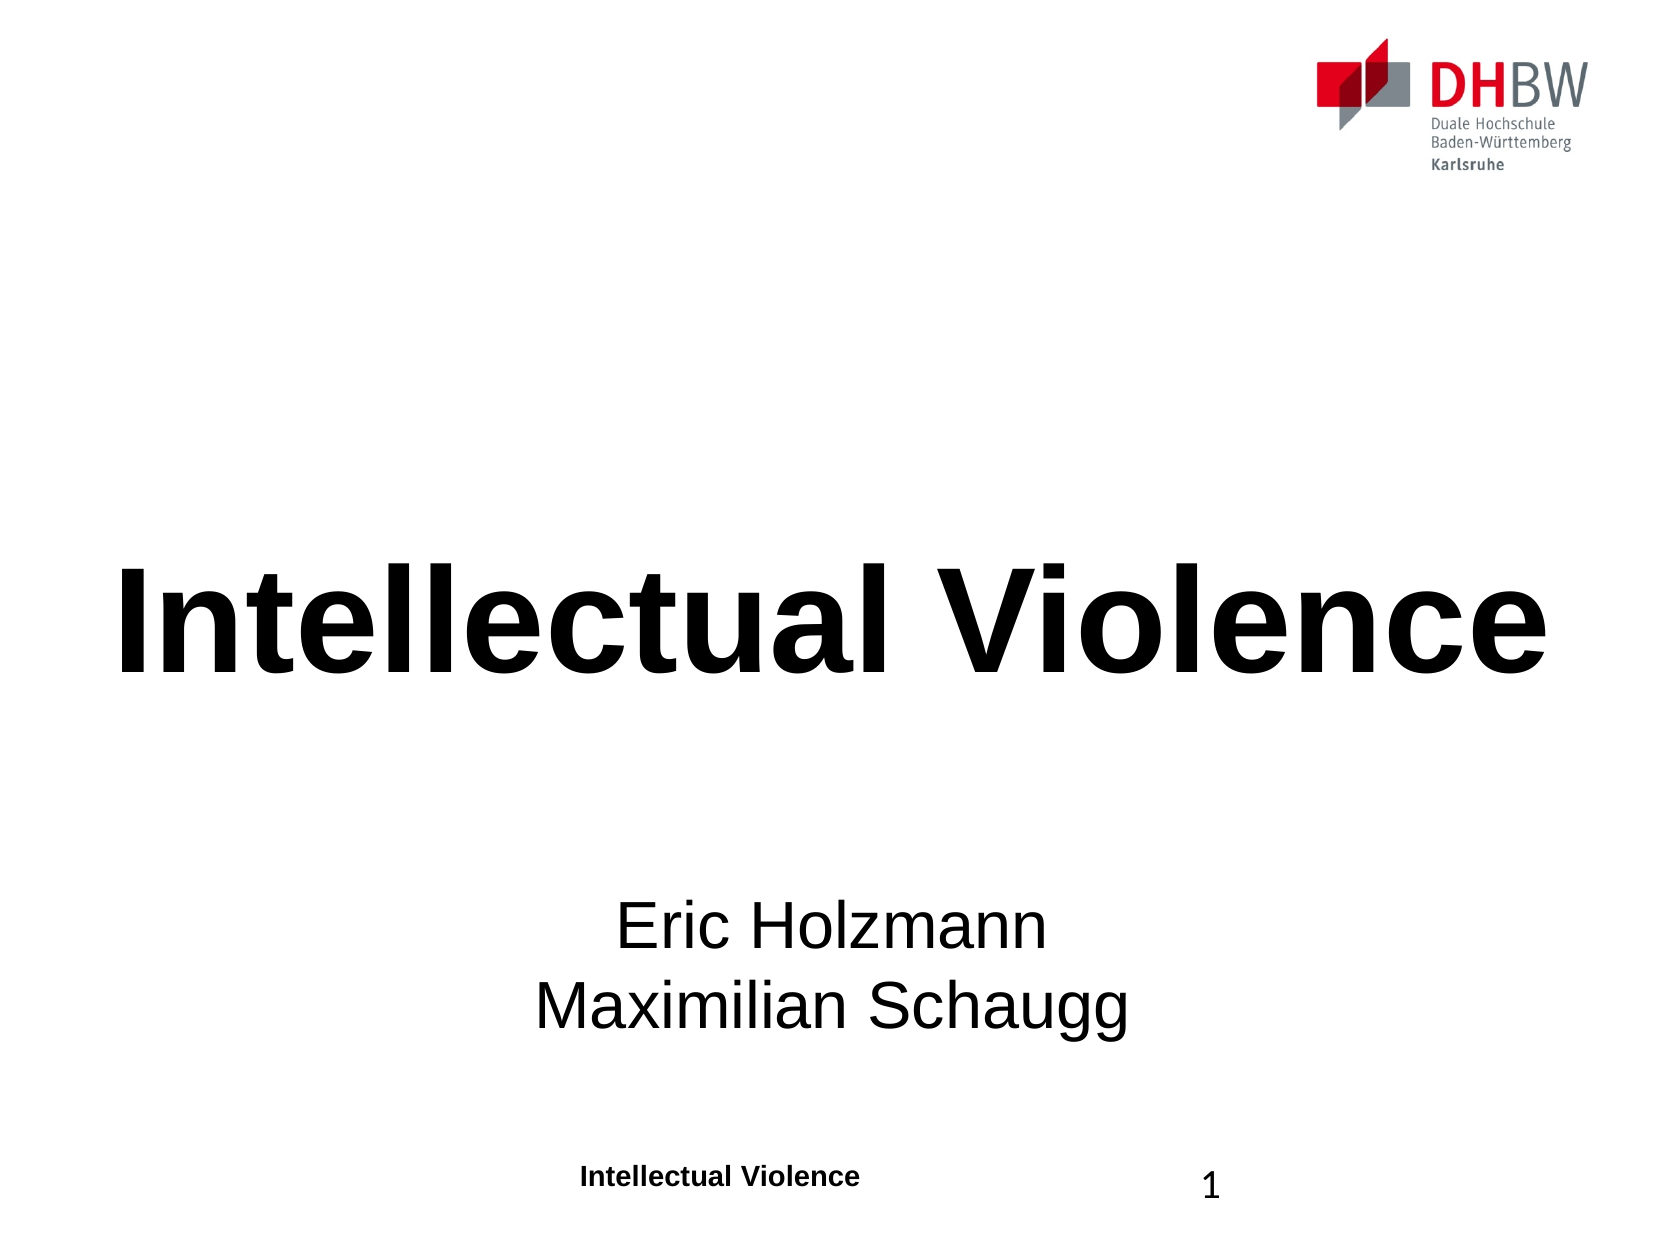

# Intellectual Violence Eric Holzmann Maximilian Schaugg
Intellectual Violence